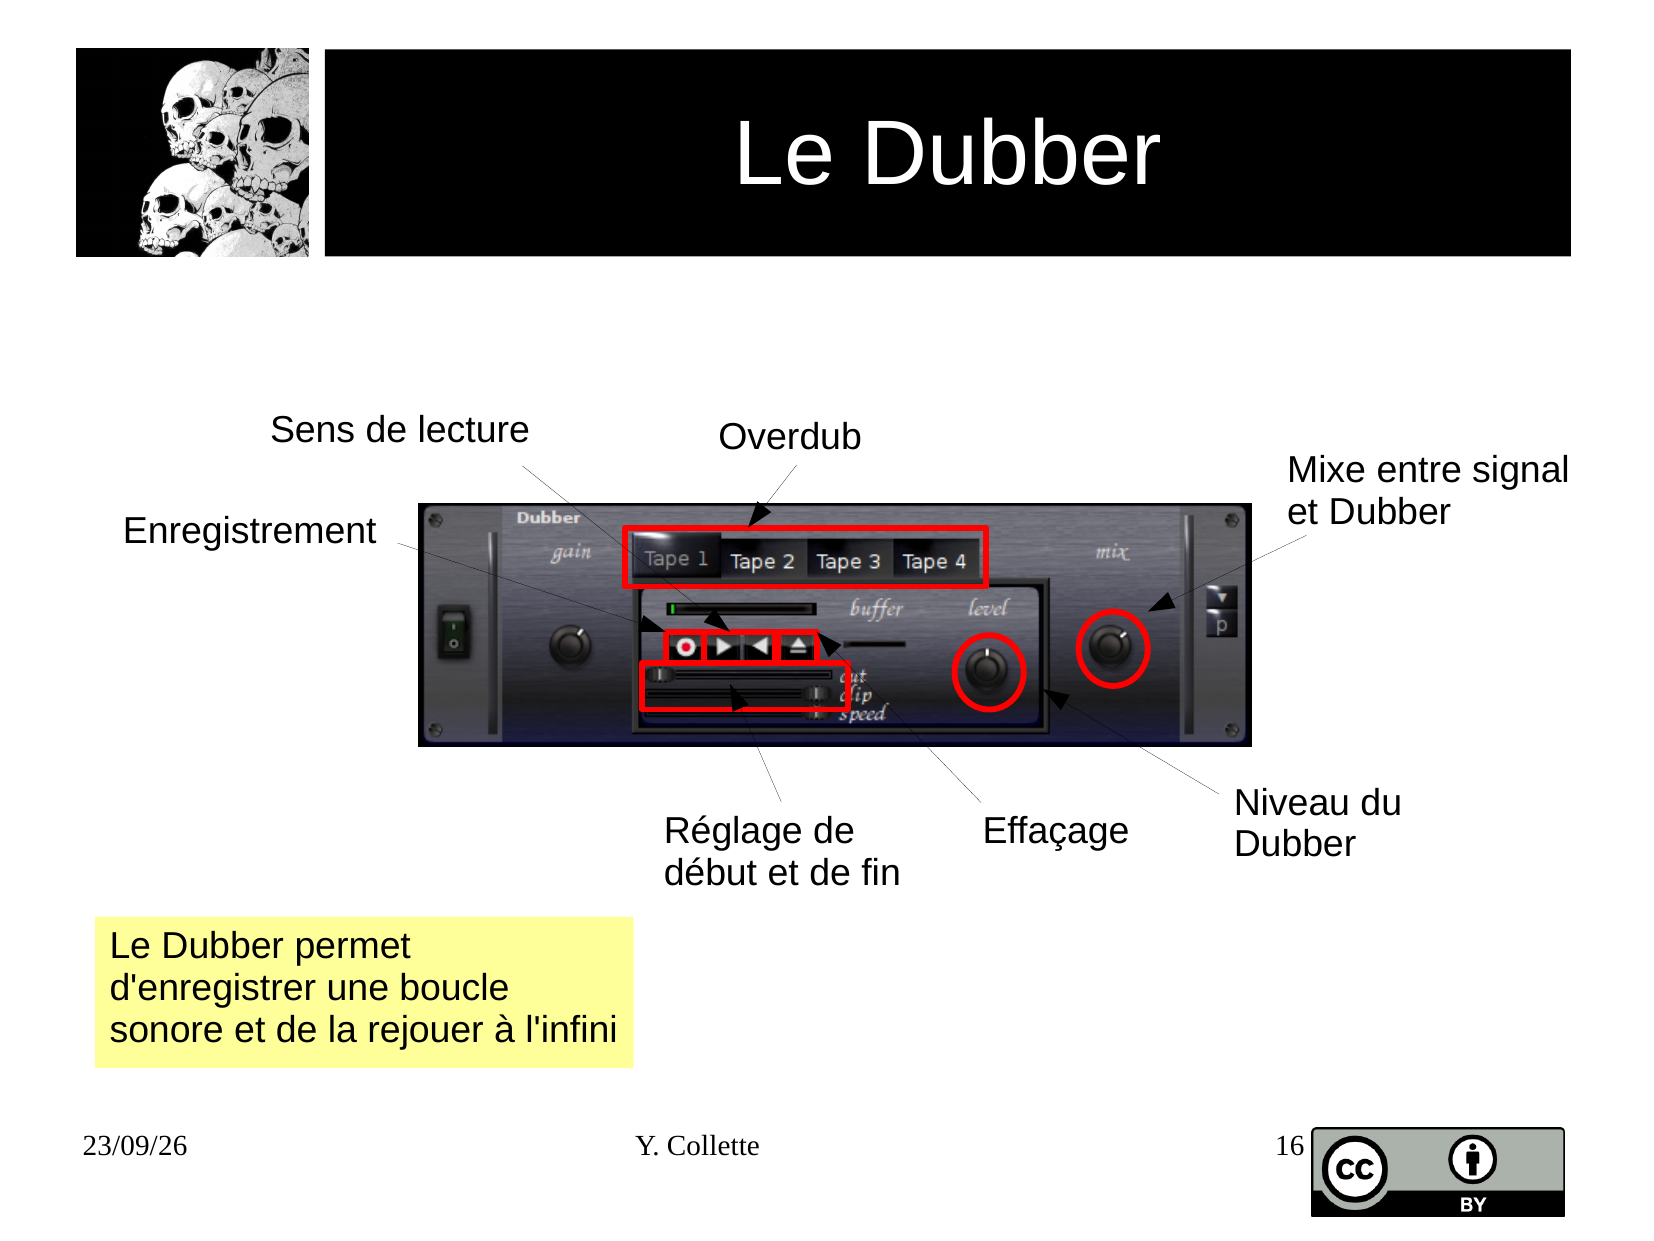

# Le Dubber
Sens de lecture
Overdub
Mixe entre signal et Dubber
Enregistrement
Niveau du Dubber
Réglage de début et de fin
Effaçage
Le Dubber permet d'enregistrer une boucle sonore et de la rejouer à l'infini
Y. Collette
16